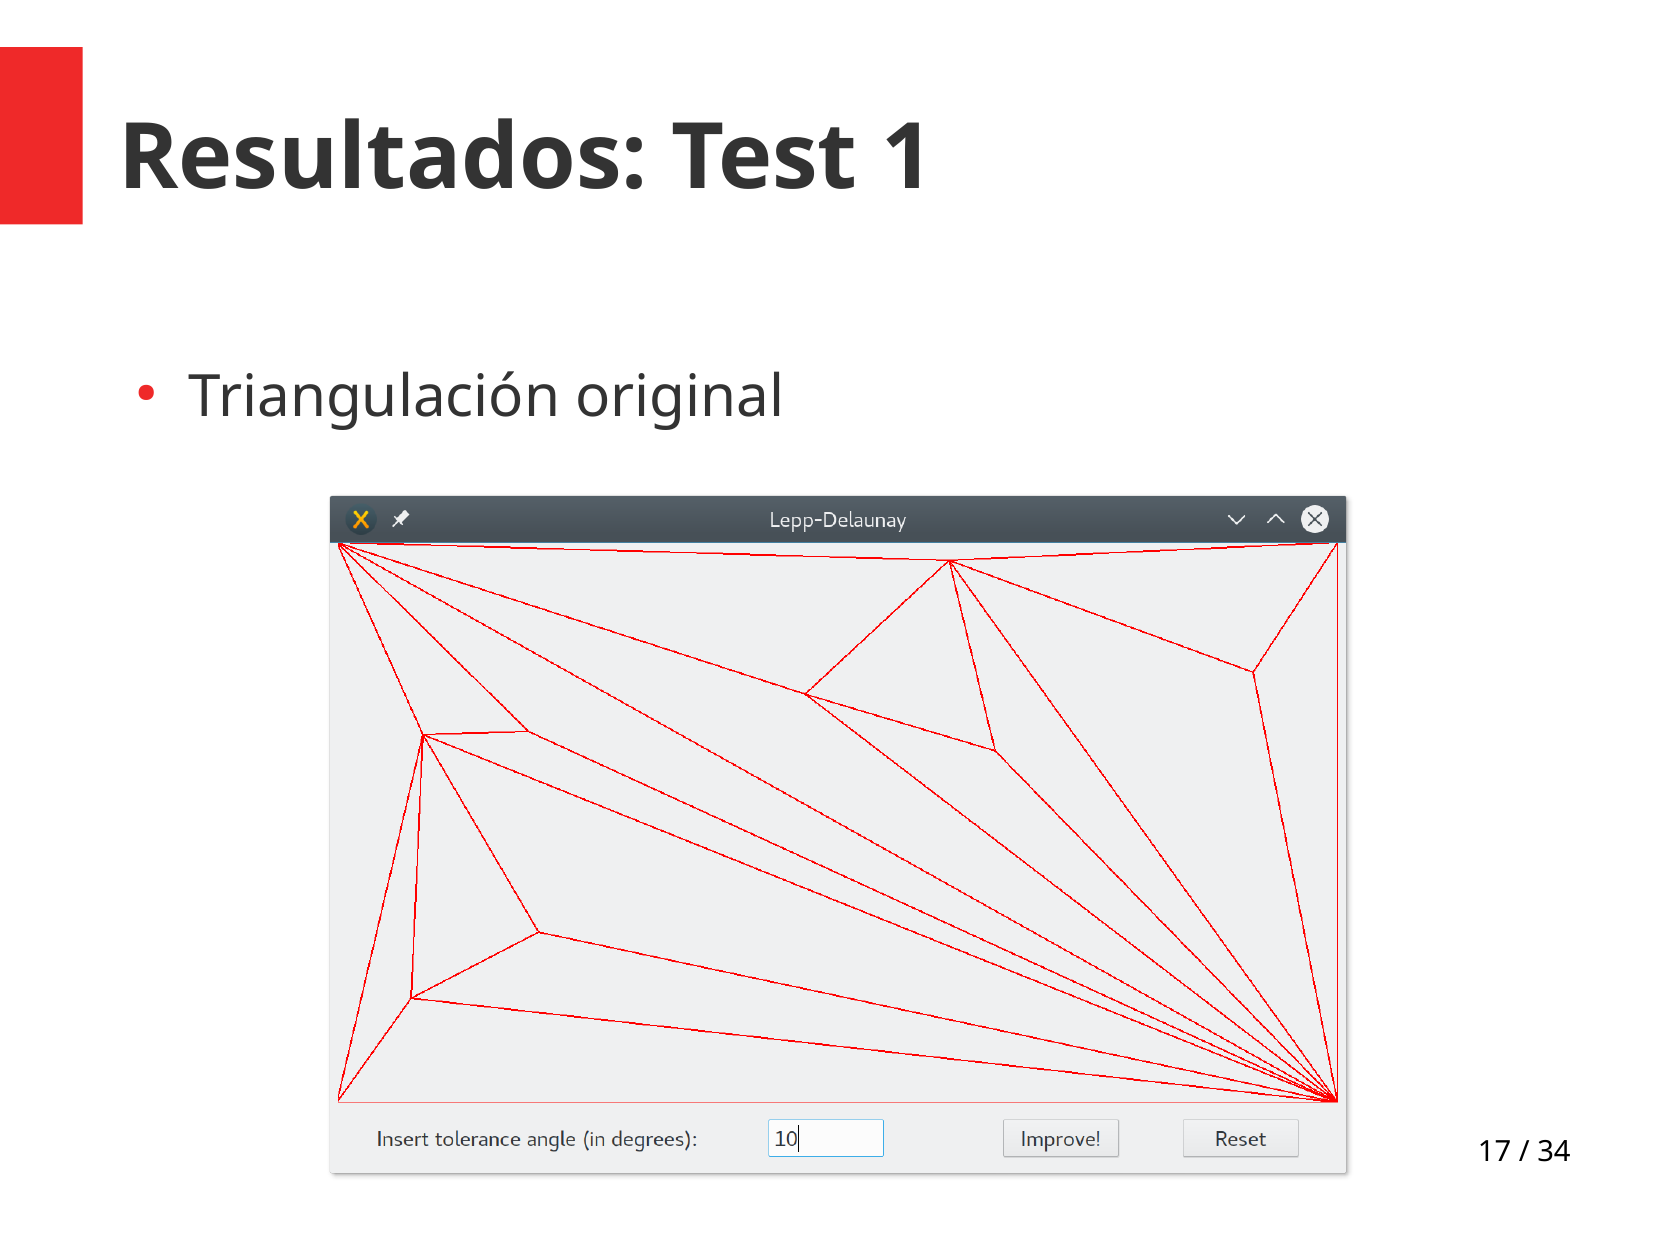

# Resultados: Test 1
Triangulación original
17